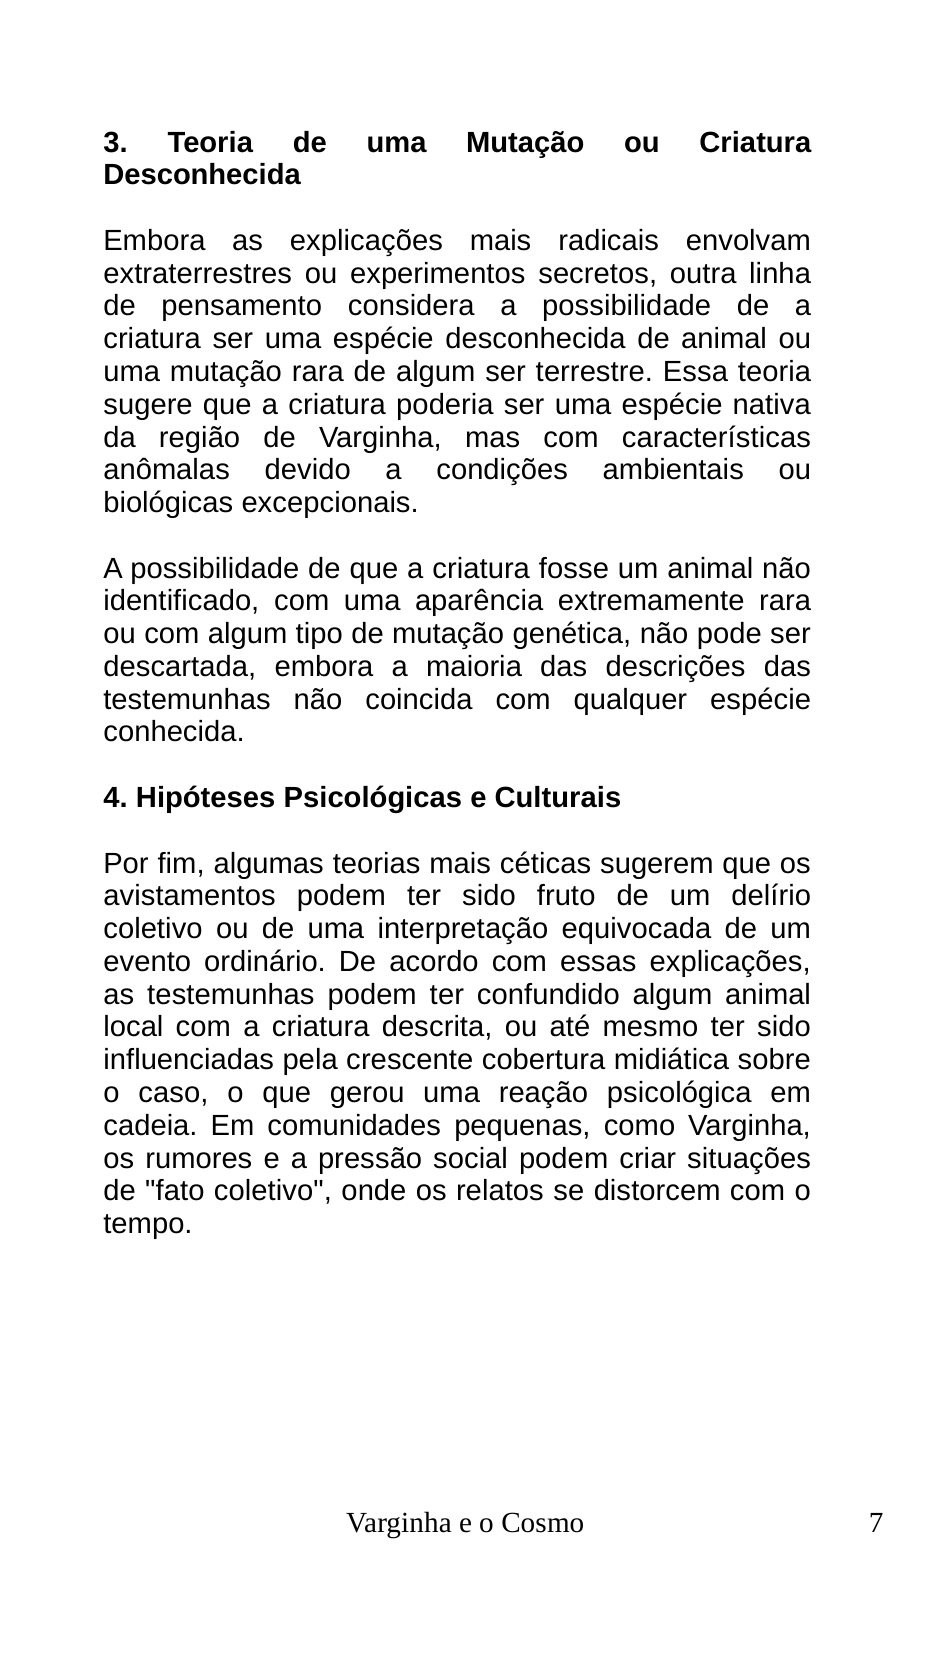

3. Teoria de uma Mutação ou Criatura Desconhecida
Embora as explicações mais radicais envolvam extraterrestres ou experimentos secretos, outra linha de pensamento considera a possibilidade de a criatura ser uma espécie desconhecida de animal ou uma mutação rara de algum ser terrestre. Essa teoria sugere que a criatura poderia ser uma espécie nativa da região de Varginha, mas com características anômalas devido a condições ambientais ou biológicas excepcionais.
A possibilidade de que a criatura fosse um animal não identificado, com uma aparência extremamente rara ou com algum tipo de mutação genética, não pode ser descartada, embora a maioria das descrições das testemunhas não coincida com qualquer espécie conhecida.
4. Hipóteses Psicológicas e Culturais
Por fim, algumas teorias mais céticas sugerem que os avistamentos podem ter sido fruto de um delírio coletivo ou de uma interpretação equivocada de um evento ordinário. De acordo com essas explicações, as testemunhas podem ter confundido algum animal local com a criatura descrita, ou até mesmo ter sido influenciadas pela crescente cobertura midiática sobre o caso, o que gerou uma reação psicológica em cadeia. Em comunidades pequenas, como Varginha, os rumores e a pressão social podem criar situações de "fato coletivo", onde os relatos se distorcem com o tempo.
Varginha e o Cosmo
7